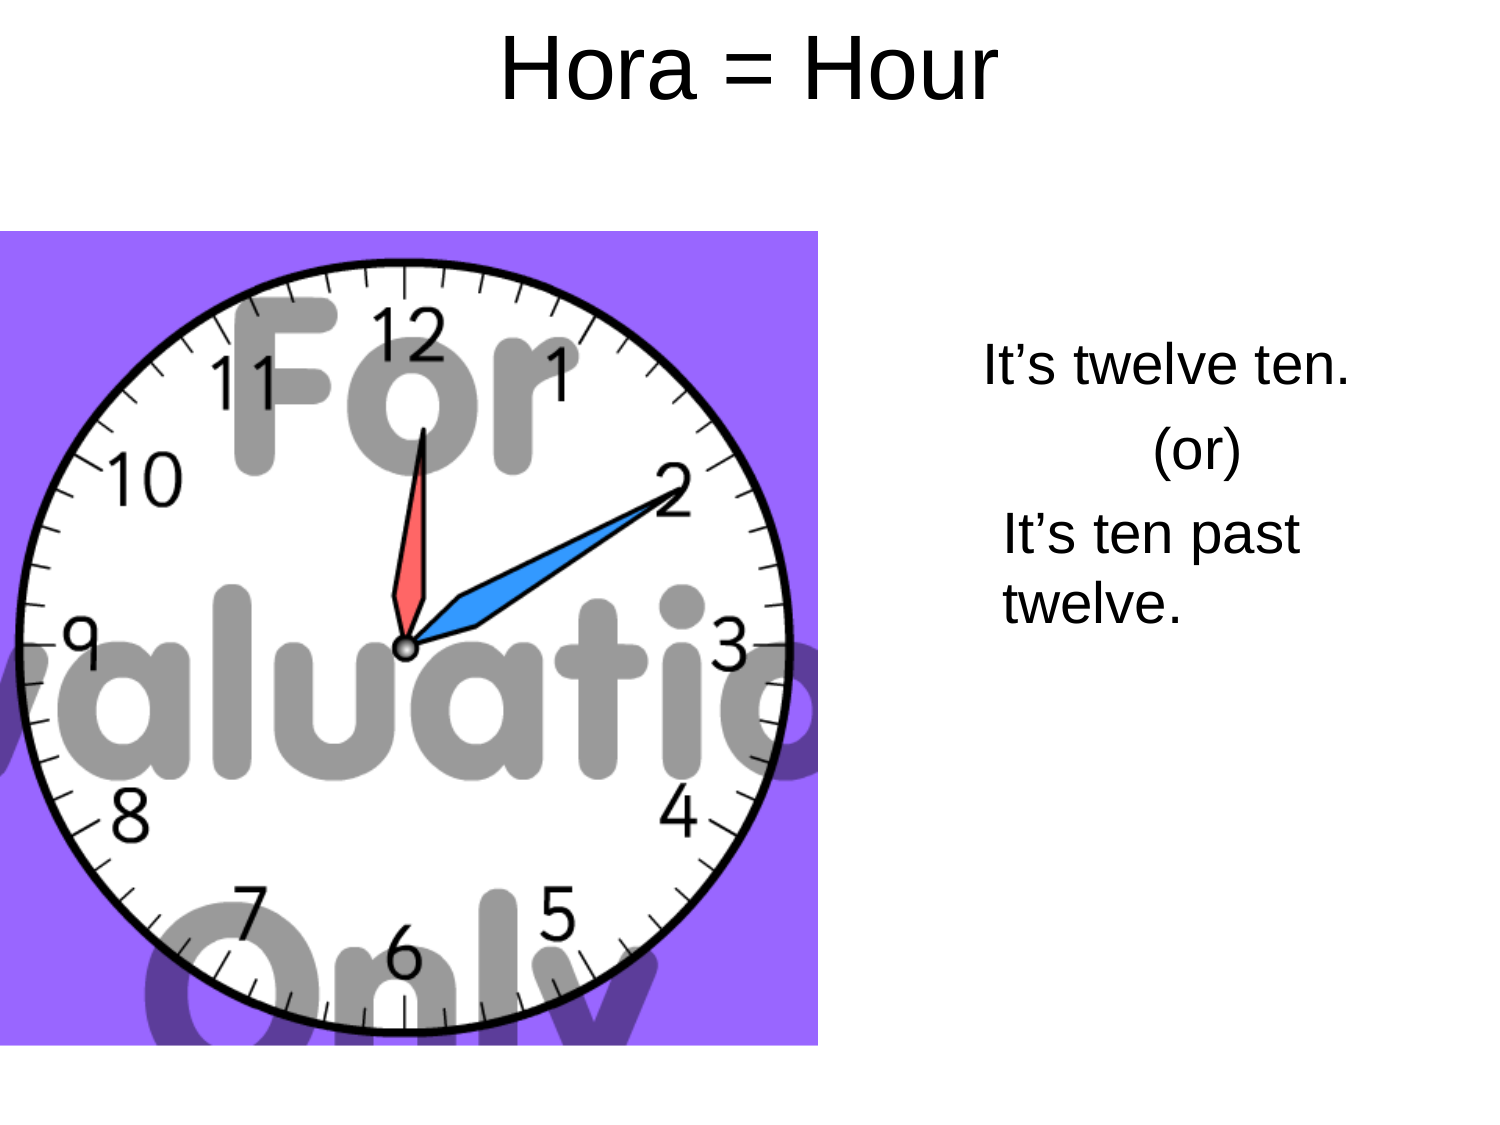

# Hora = Hour
 It’s twelve ten.
			(or)
		It’s ten past 	twelve.